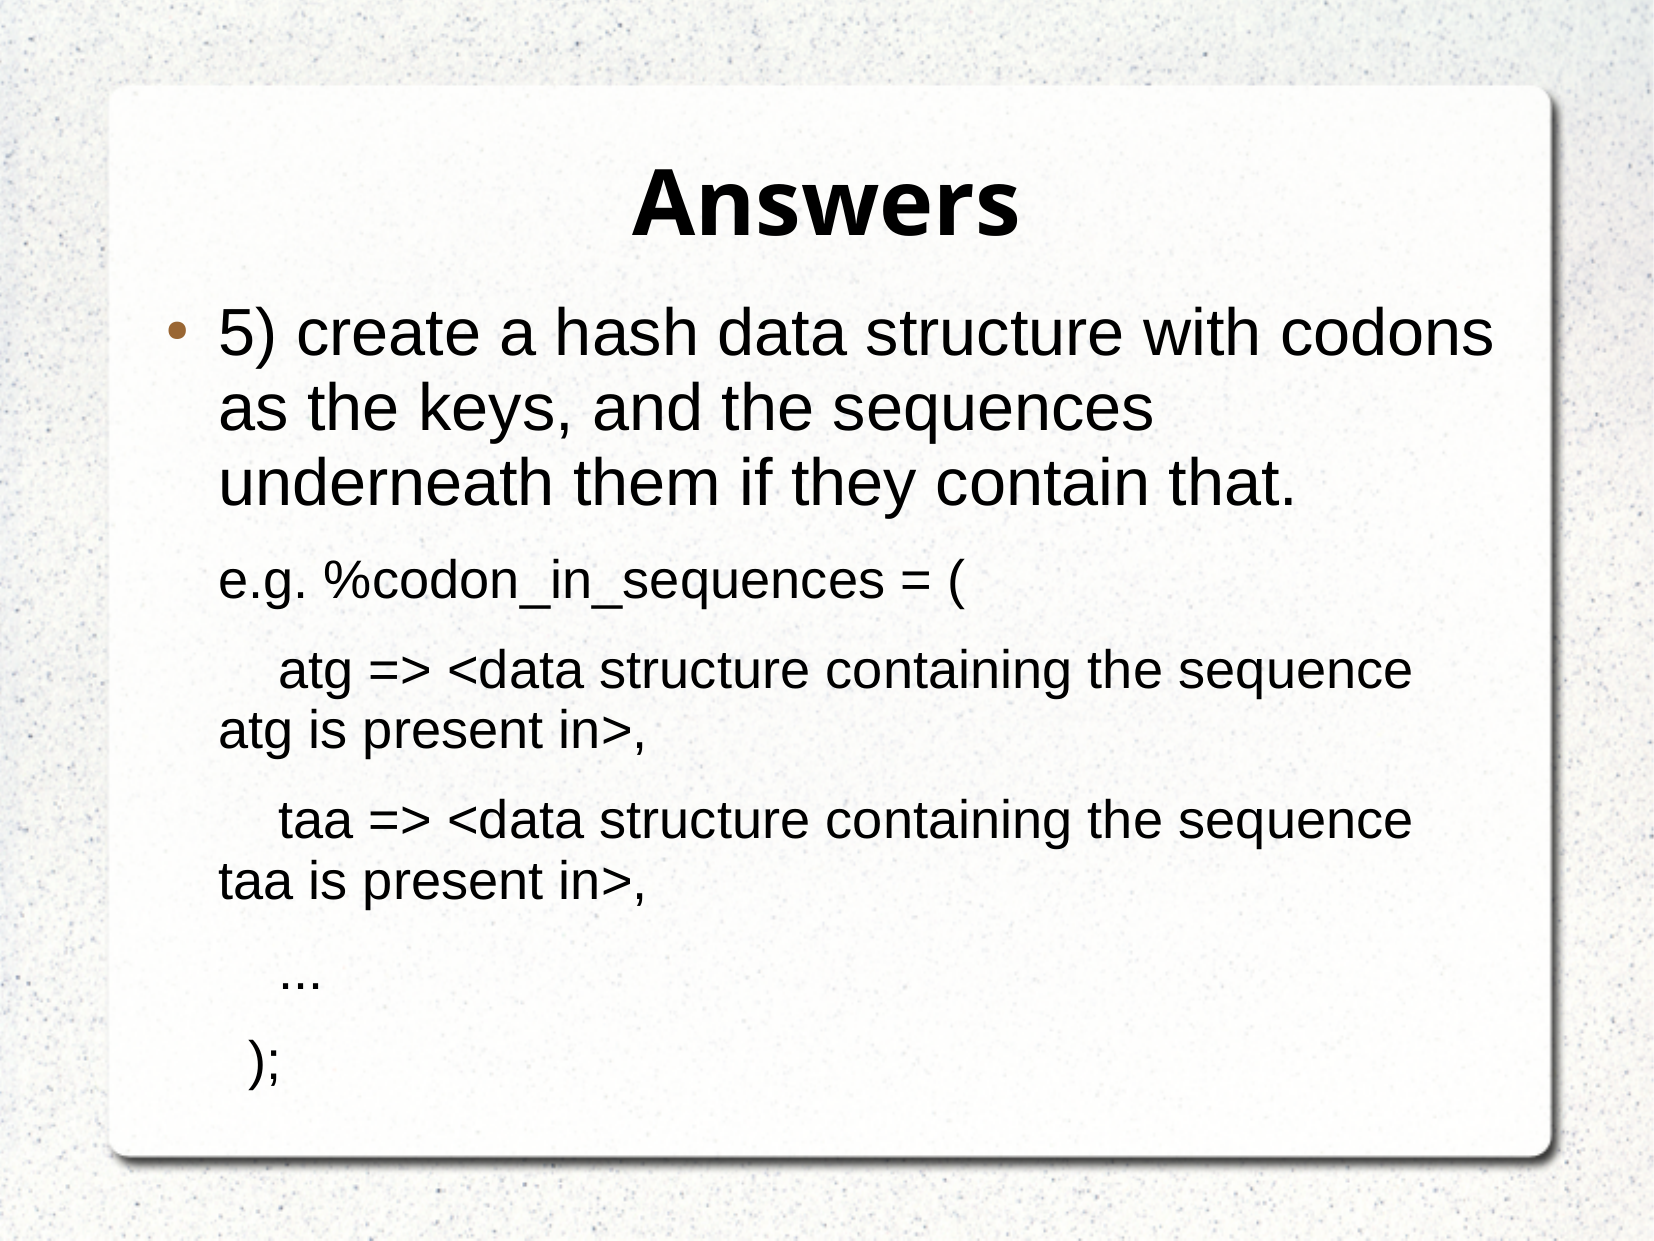

# Answers
5) create a hash data structure with codons as the keys, and the sequences underneath them if they contain that.
e.g. %codon_in_sequences = (
 atg => <data structure containing the sequence atg is present in>,
 taa => <data structure containing the sequence taa is present in>,
 ...
 );